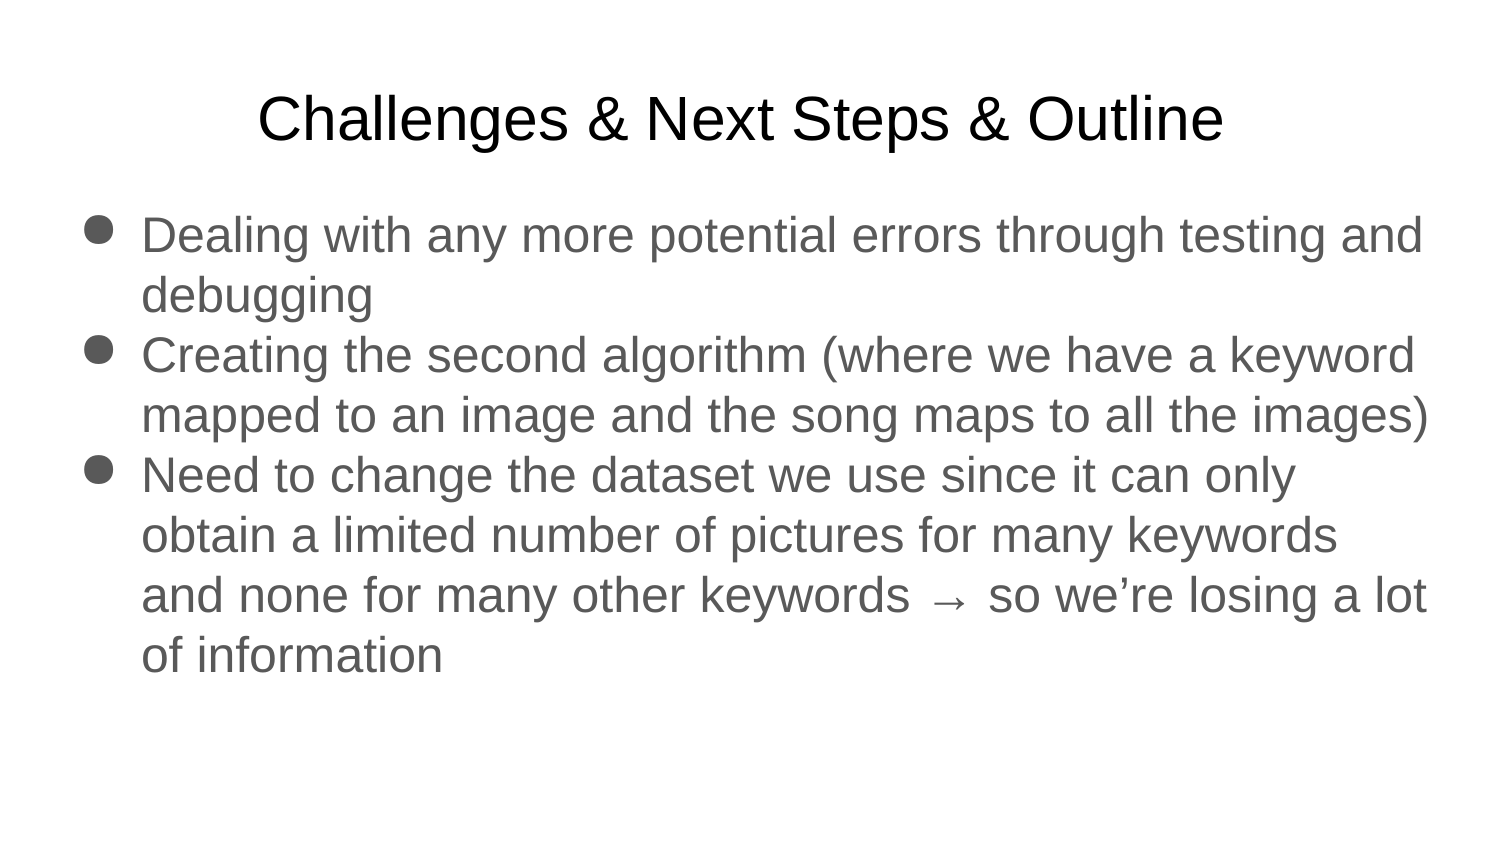

# Challenges & Next Steps & Outline
Dealing with any more potential errors through testing and debugging
Creating the second algorithm (where we have a keyword mapped to an image and the song maps to all the images)
Need to change the dataset we use since it can only obtain a limited number of pictures for many keywords and none for many other keywords → so we’re losing a lot of information